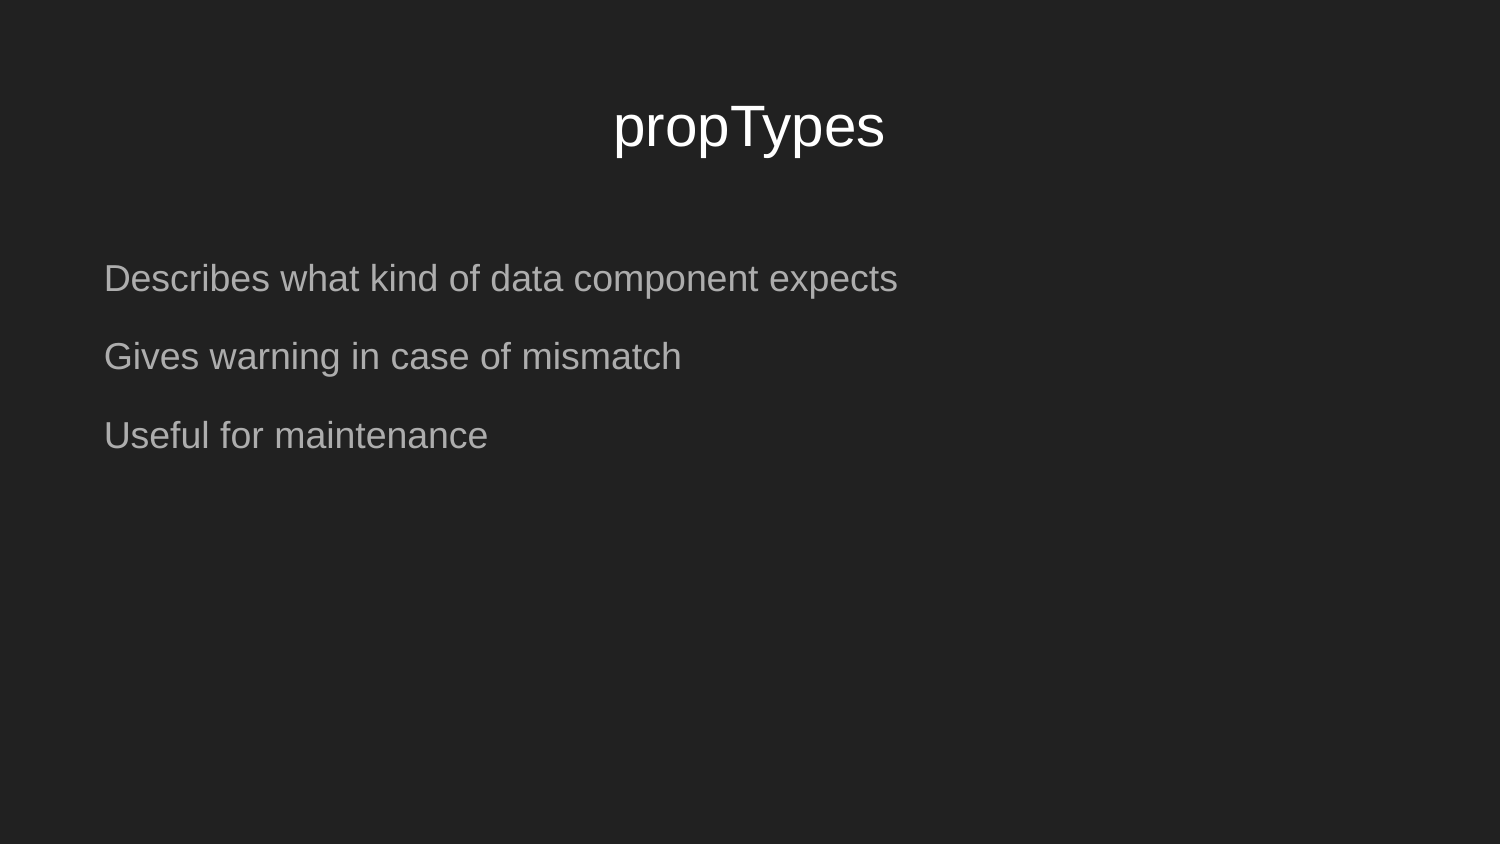

# propTypes
Describes what kind of data component expects
Gives warning in case of mismatch
Useful for maintenance